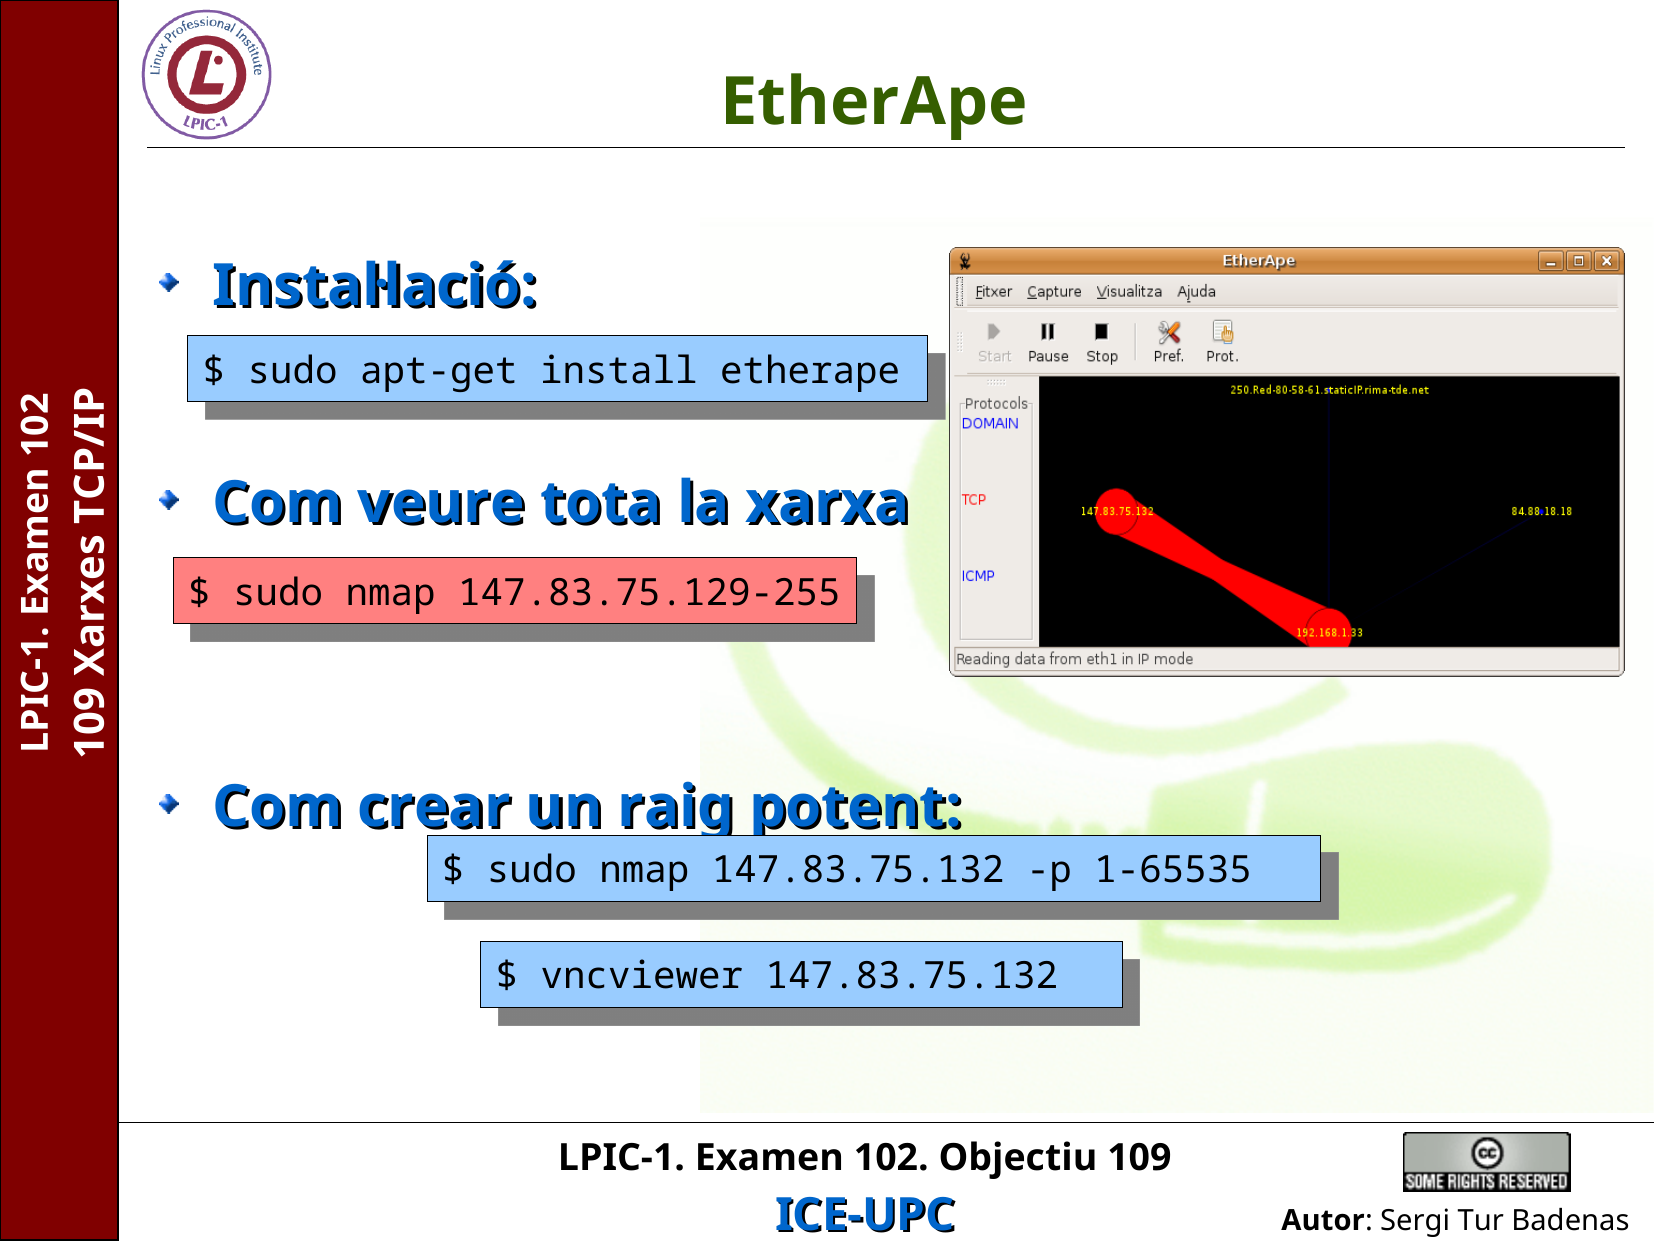

# EtherApe
Instal·lació:
Com veure tota la xarxa
Com crear un raig potent:
$ sudo apt-get install etherape
$ sudo nmap 147.83.75.129-255
$ sudo nmap 147.83.75.132 -p 1-65535
$ vncviewer 147.83.75.132